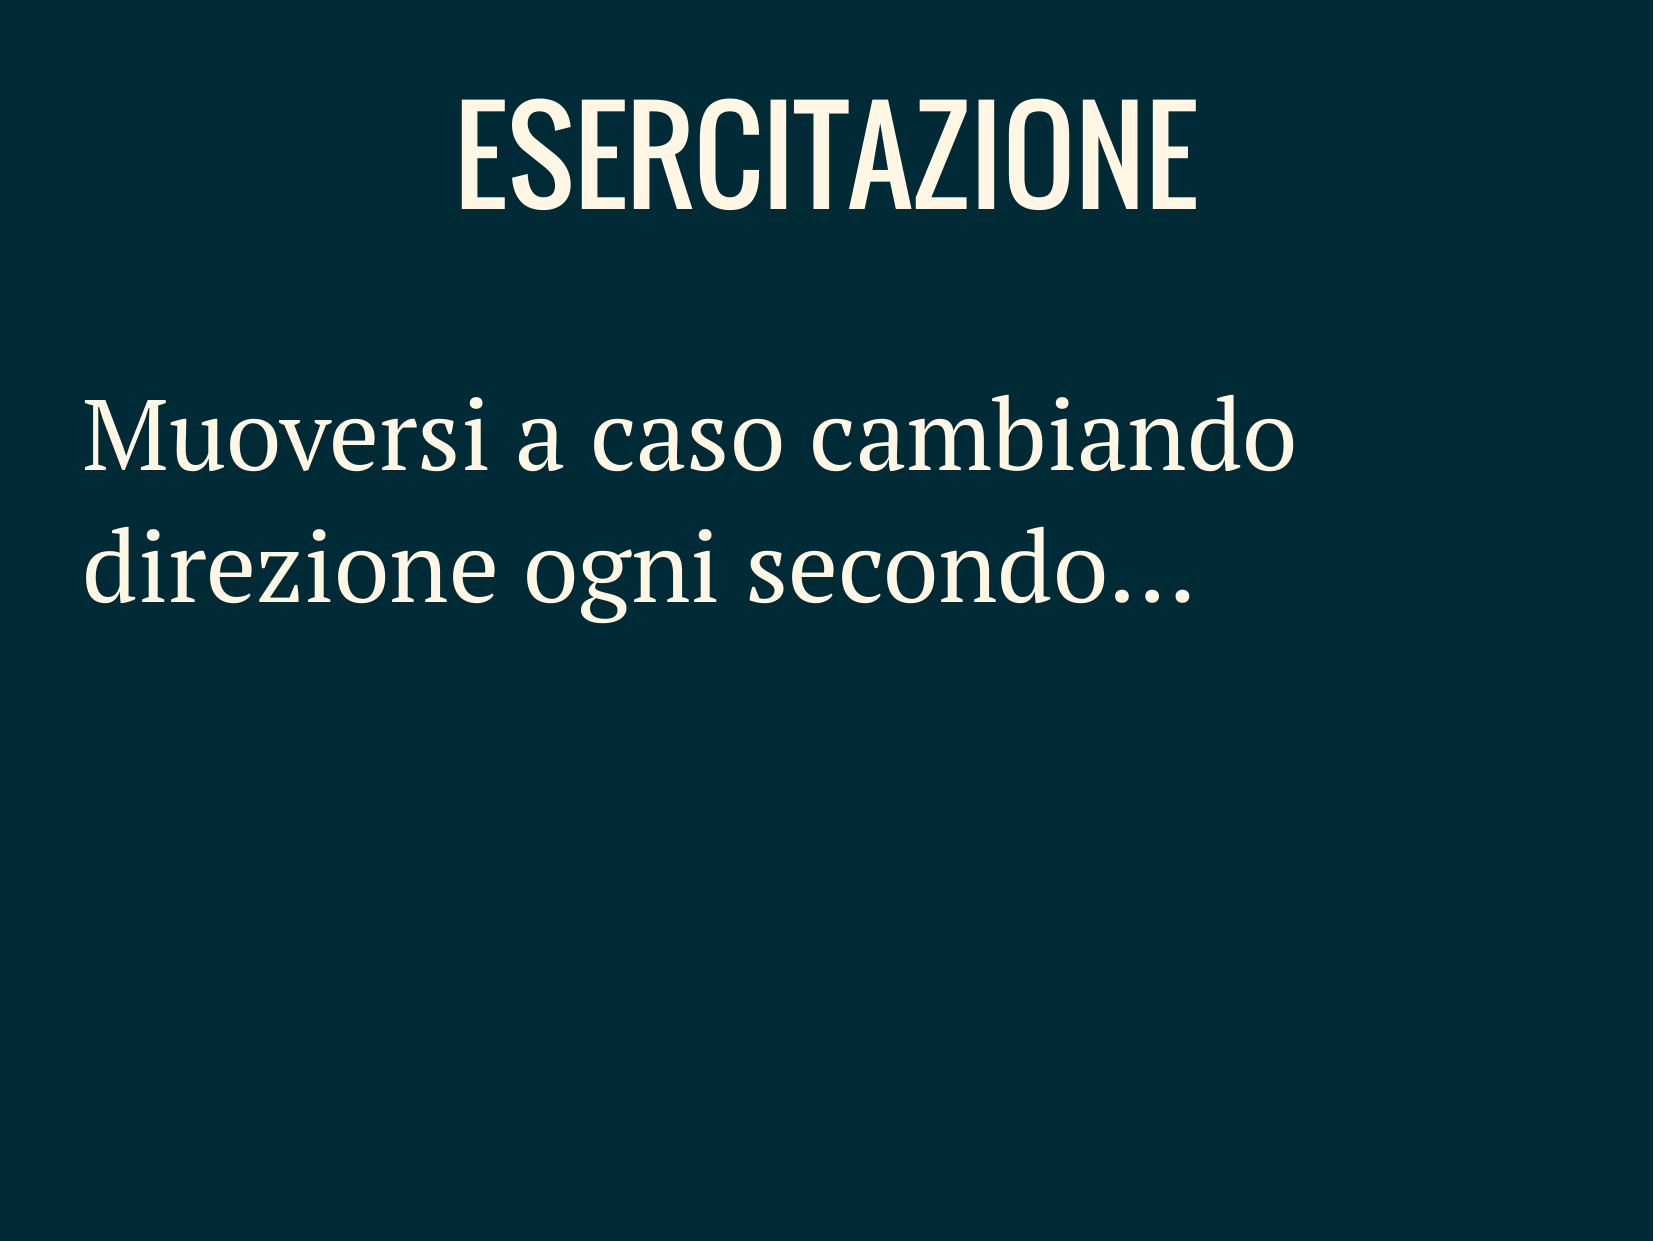

# Esercitazione
Muoversi a caso cambiando direzione ogni secondo…